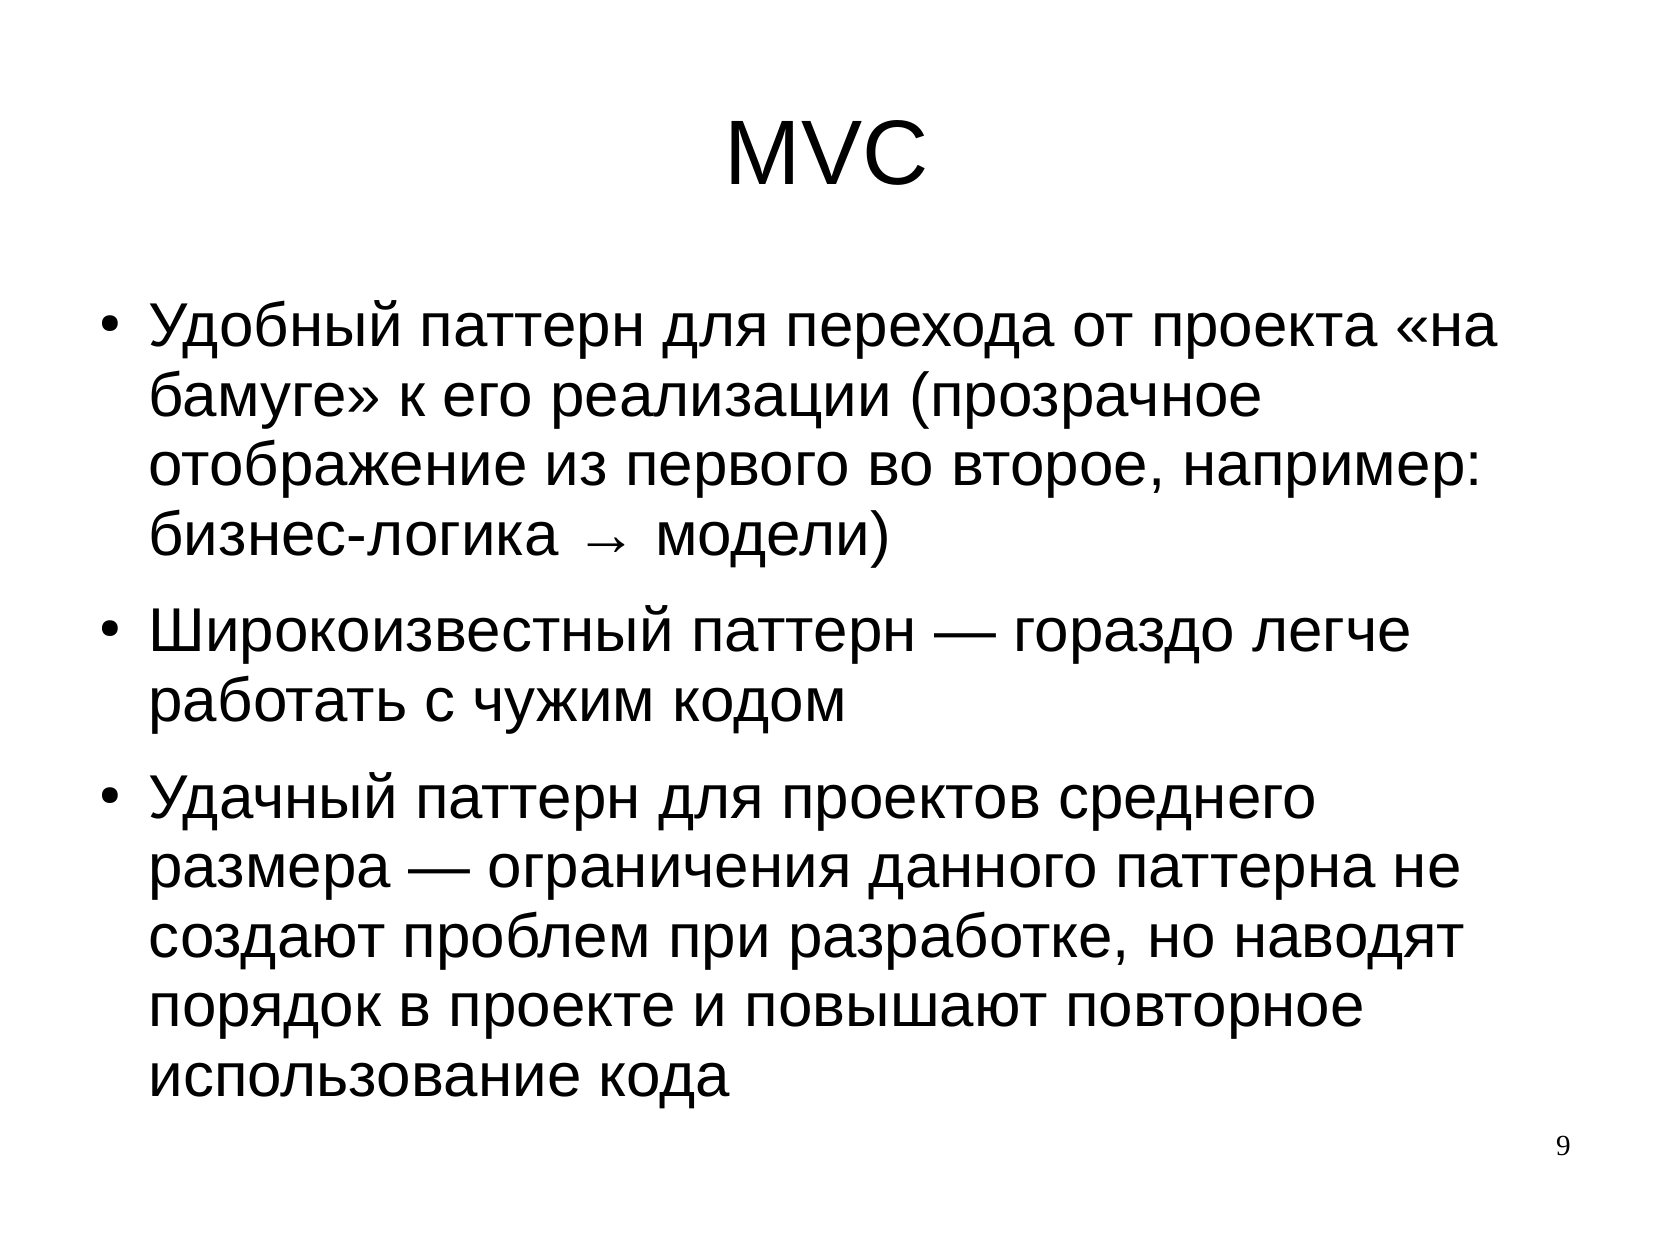

# MVC
Удобный паттерн для перехода от проекта «на бамуге» к его реализации (прозрачное отображение из первого во второе, например: бизнес-логика → модели)
Широкоизвестный паттерн — гораздо легче работать с чужим кодом
Удачный паттерн для проектов среднего размера — ограничения данного паттерна не создают проблем при разработке, но наводят порядок в проекте и повышают повторное использование кода
9